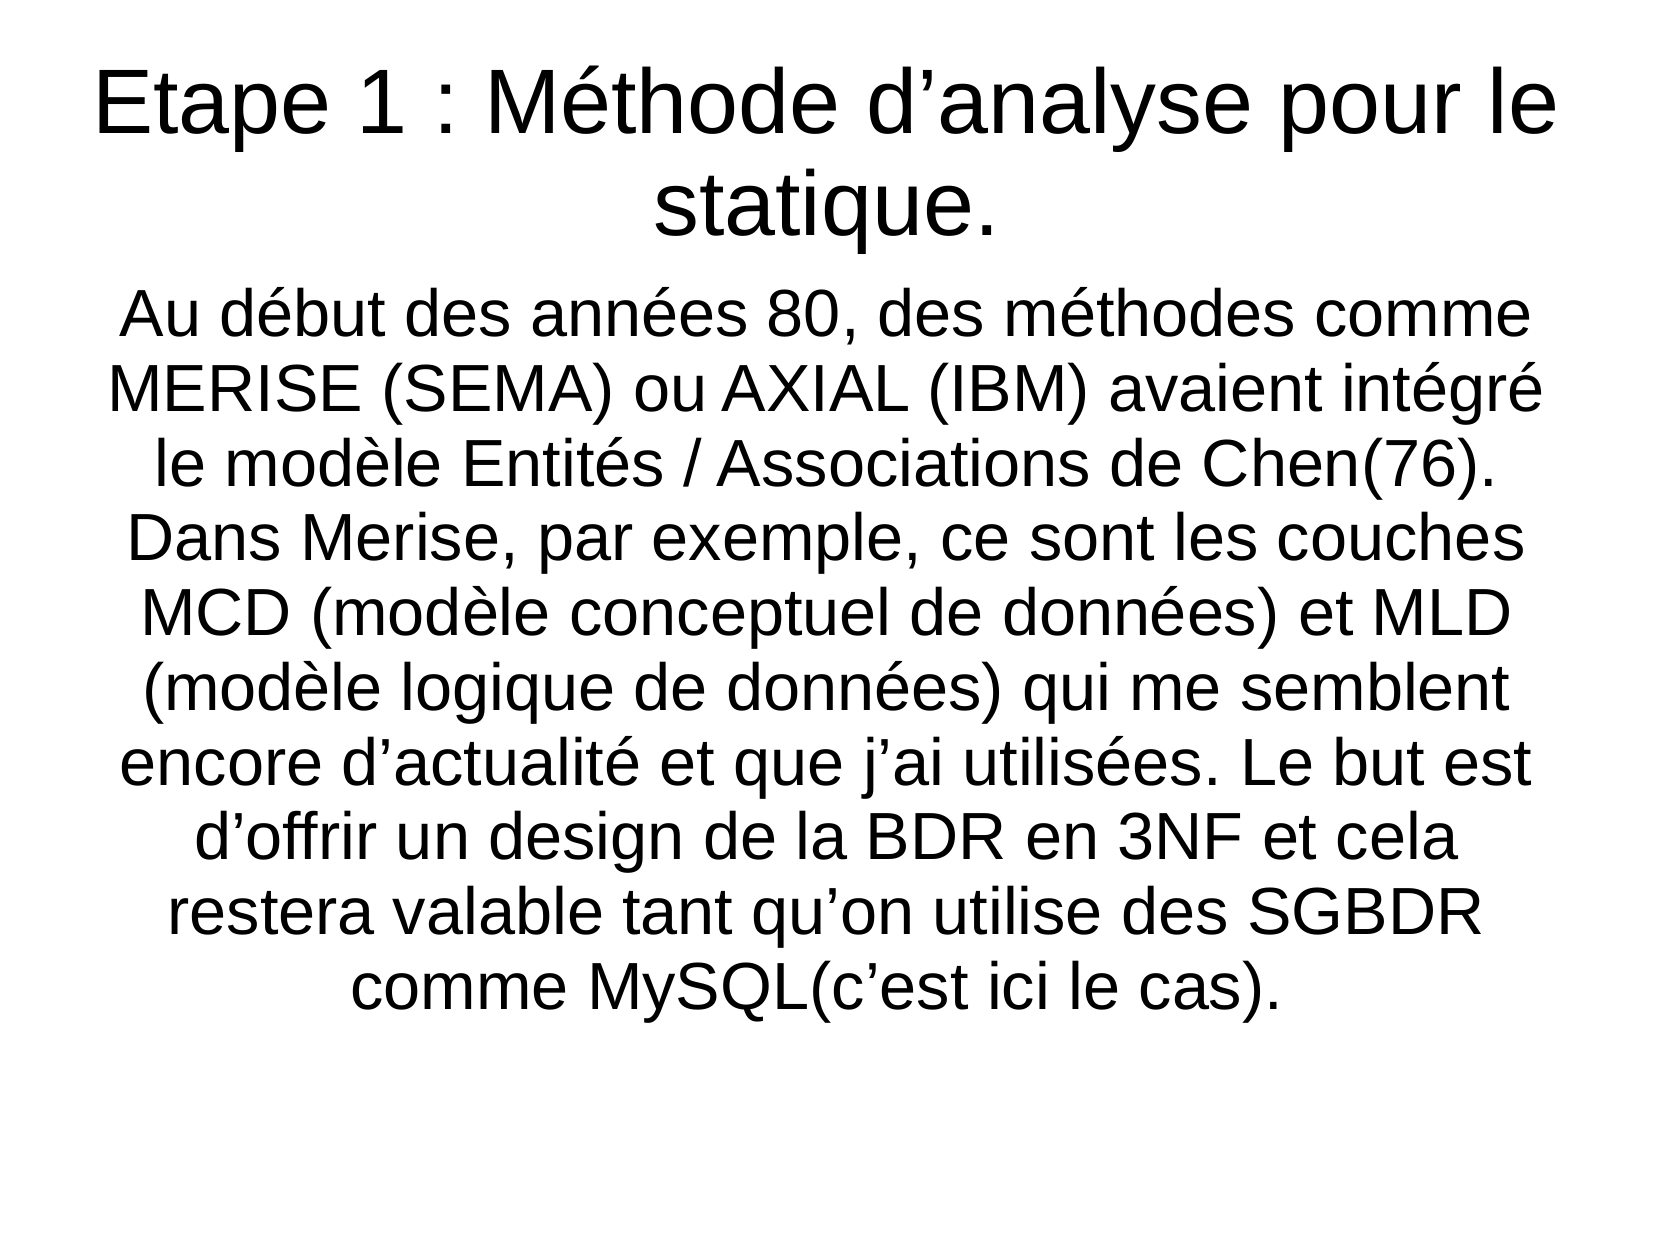

# Etape 1 : Méthode d’analyse pour le statique.
Au début des années 80, des méthodes comme MERISE (SEMA) ou AXIAL (IBM) avaient intégré le modèle Entités / Associations de Chen(76).
Dans Merise, par exemple, ce sont les couches MCD (modèle conceptuel de données) et MLD (modèle logique de données) qui me semblent encore d’actualité et que j’ai utilisées. Le but est d’offrir un design de la BDR en 3NF et cela restera valable tant qu’on utilise des SGBDR comme MySQL(c’est ici le cas).